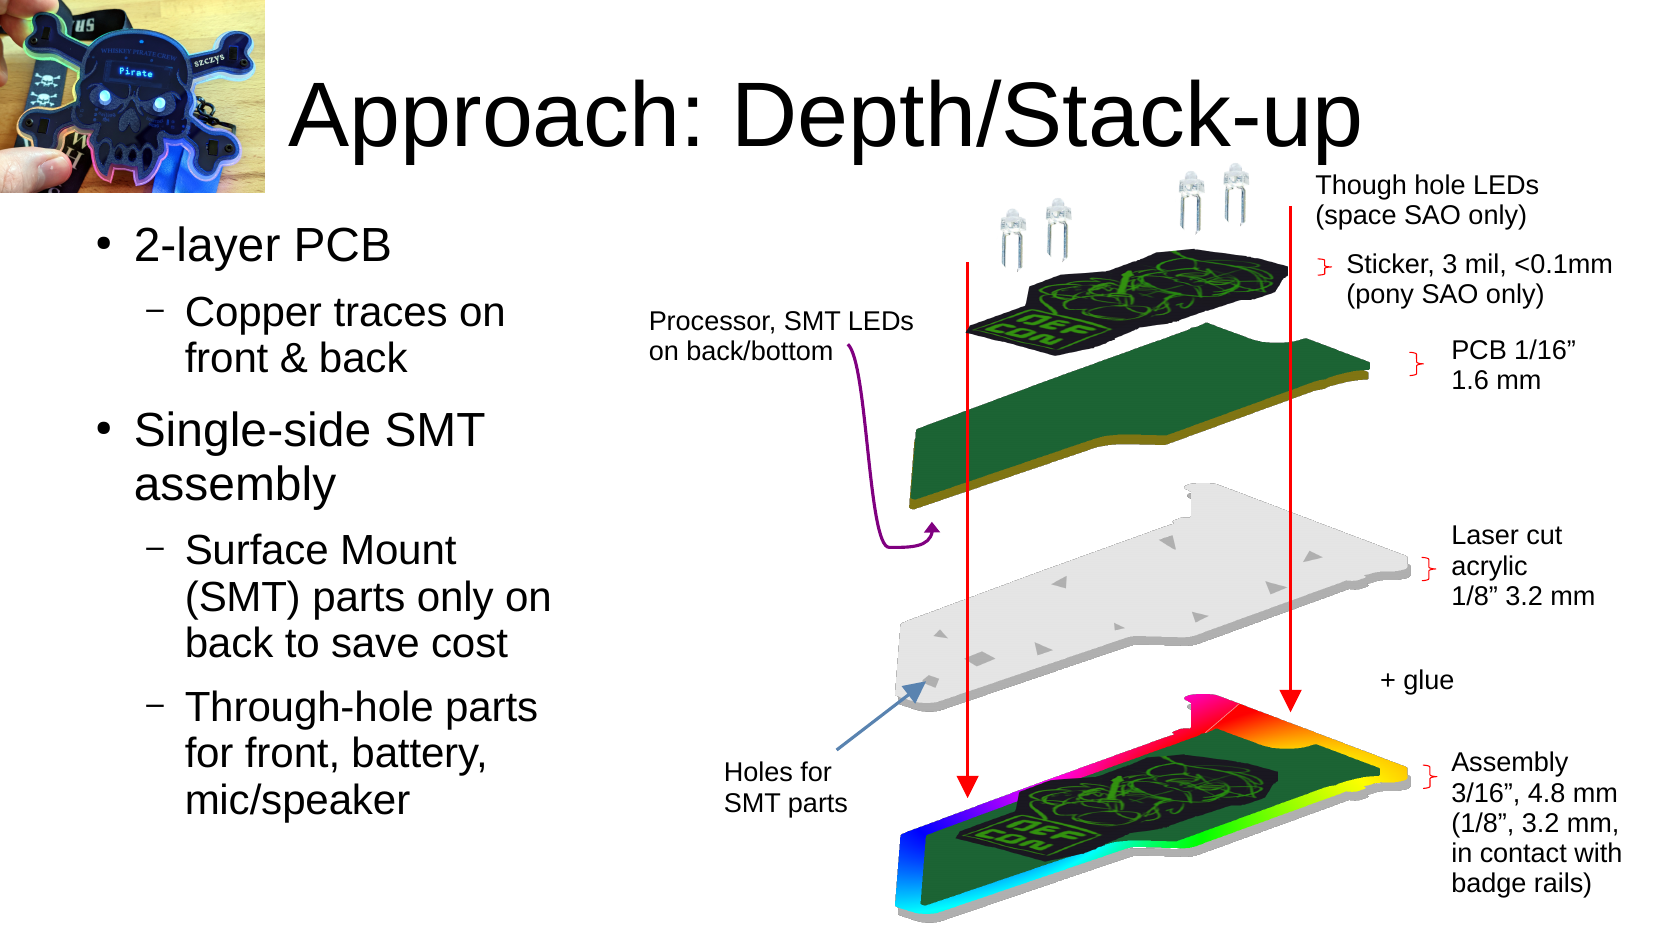

# Approach: Depth/Stack-up
Though hole LEDs
(space SAO only)
2-layer PCB
Copper traces on front & back
Single-side SMT assembly
Surface Mount (SMT) parts only on back to save cost
Through-hole parts for front, battery, mic/speaker
Sticker, 3 mil, <0.1mm
(pony SAO only)
Processor, SMT LEDs on back/bottom
PCB 1/16”
1.6 mm
Laser cut acrylic
1/8” 3.2 mm
+ glue
Assembly
3/16”, 4.8 mm
(1/8”, 3.2 mm, in contact with badge rails)
Holes for SMT parts